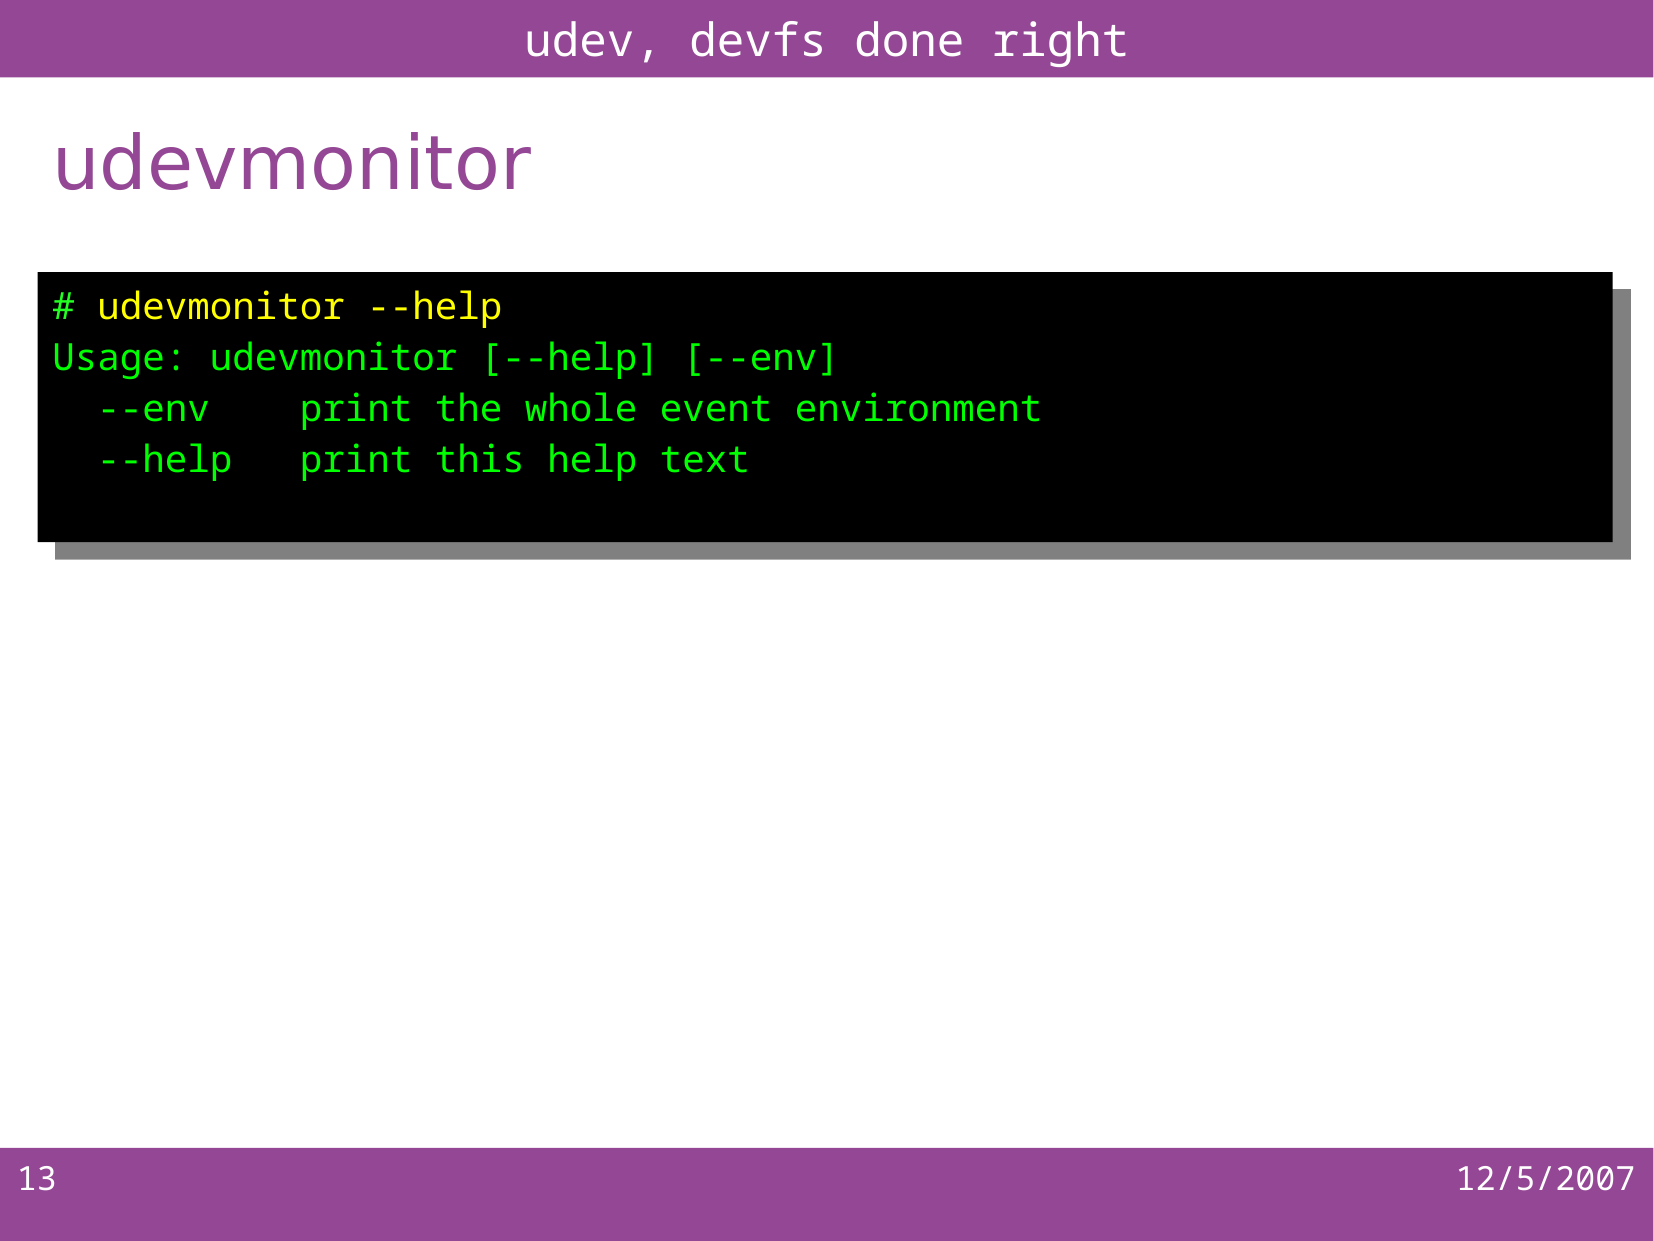

udev, devfs done right
udevmonitor
# udevmonitor --help
Usage: udevmonitor [--help] [--env]
 --env print the whole event environment
 --help print this help text